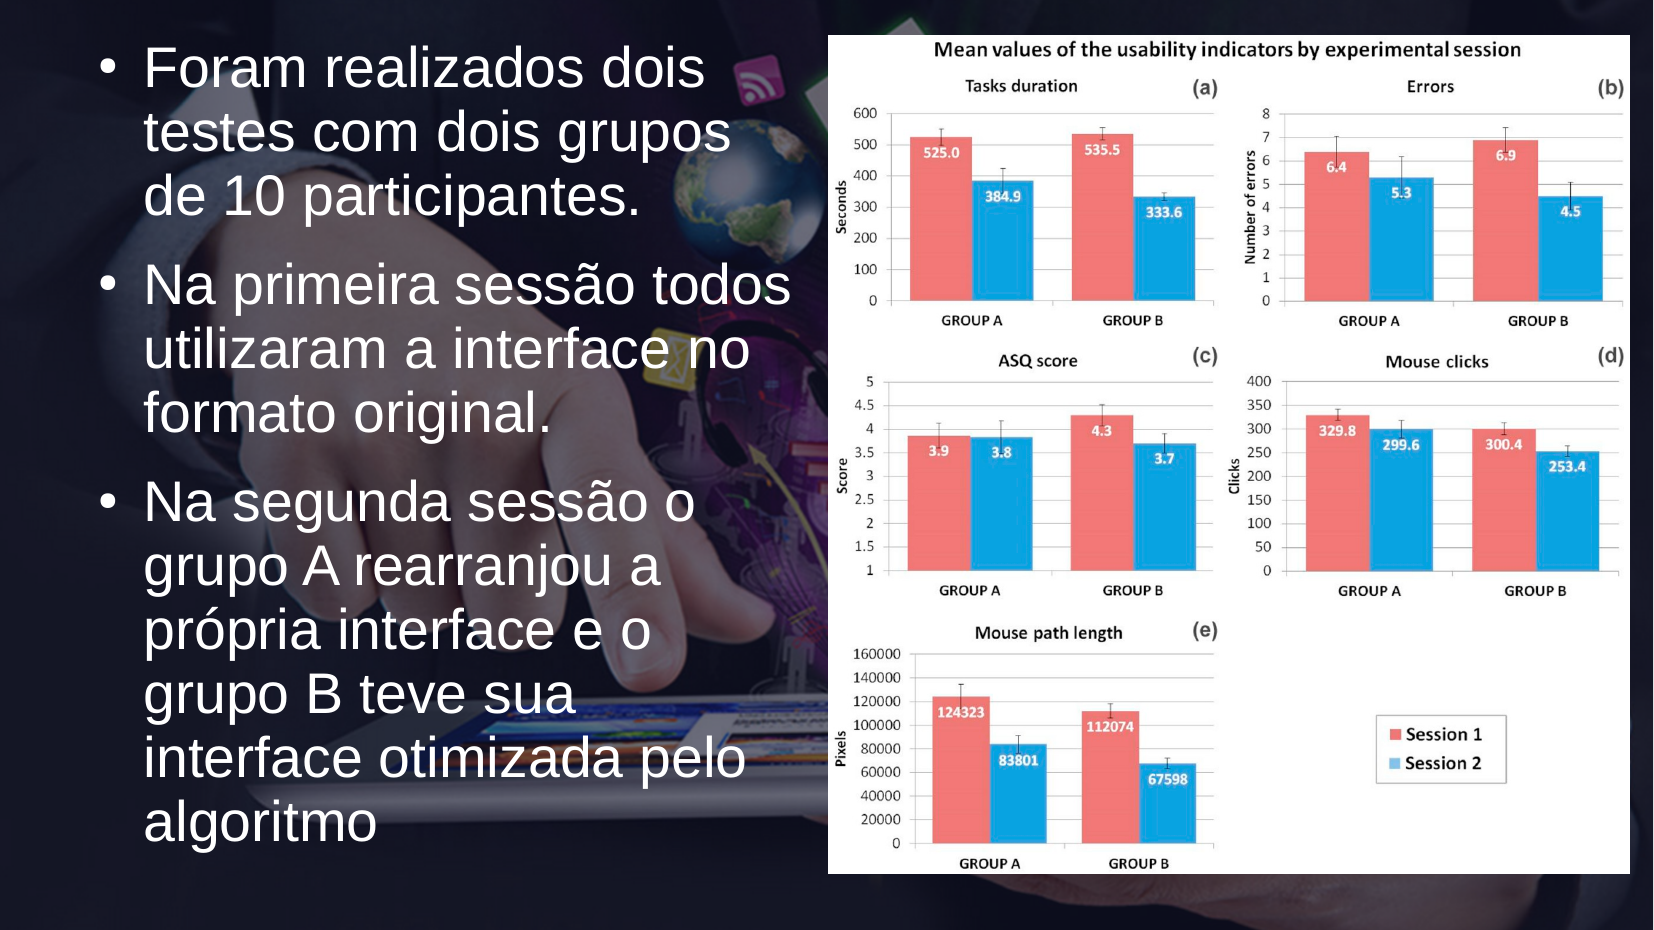

# Foram realizados dois testes com dois grupos de 10 participantes.
Na primeira sessão todos utilizaram a interface no formato original.
Na segunda sessão o grupo A rearranjou a própria interface e o grupo B teve sua interface otimizada pelo algoritmo